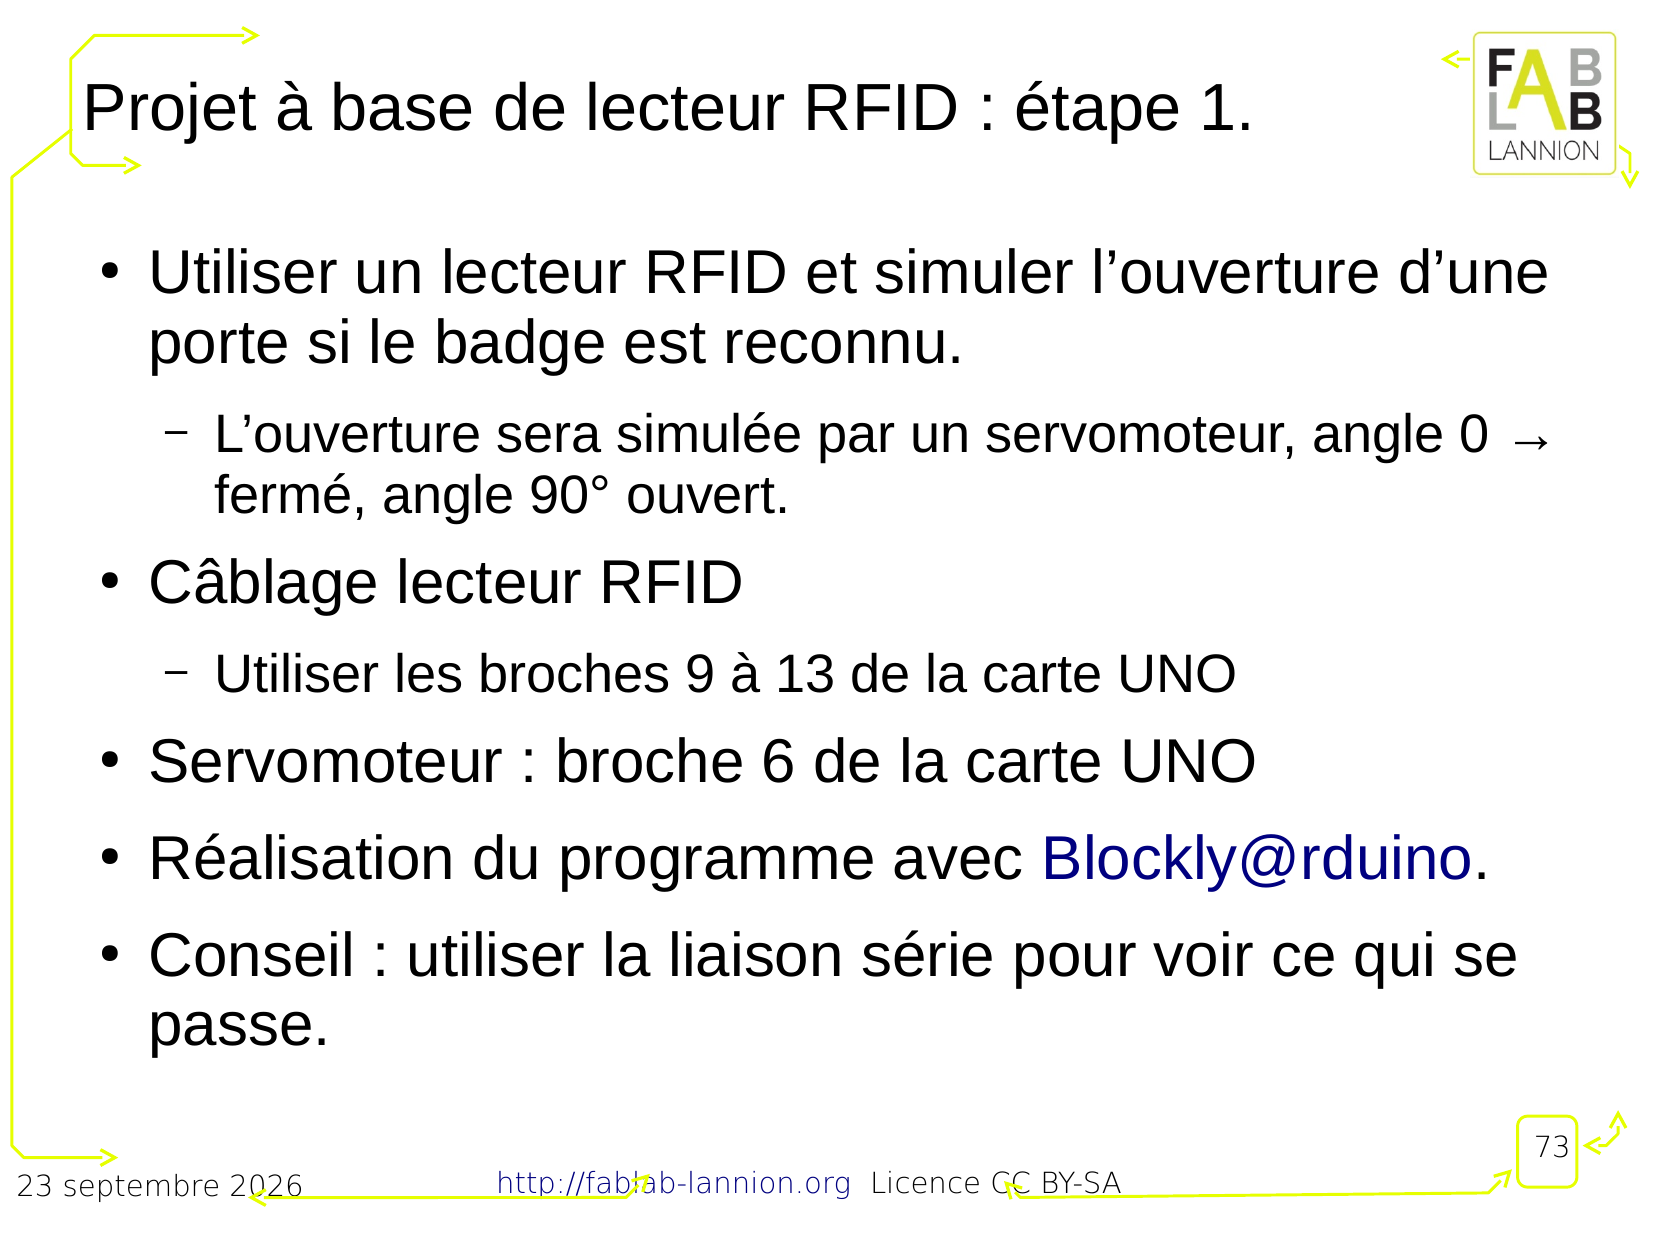

# Projet à base de lecteur RFID : étape 1.
Utiliser un lecteur RFID et simuler l’ouverture d’une porte si le badge est reconnu.
L’ouverture sera simulée par un servomoteur, angle 0 → fermé, angle 90° ouvert.
Câblage lecteur RFID
Utiliser les broches 9 à 13 de la carte UNO
Servomoteur : broche 6 de la carte UNO
Réalisation du programme avec Blockly@rduino.
Conseil : utiliser la liaison série pour voir ce qui se passe.
73